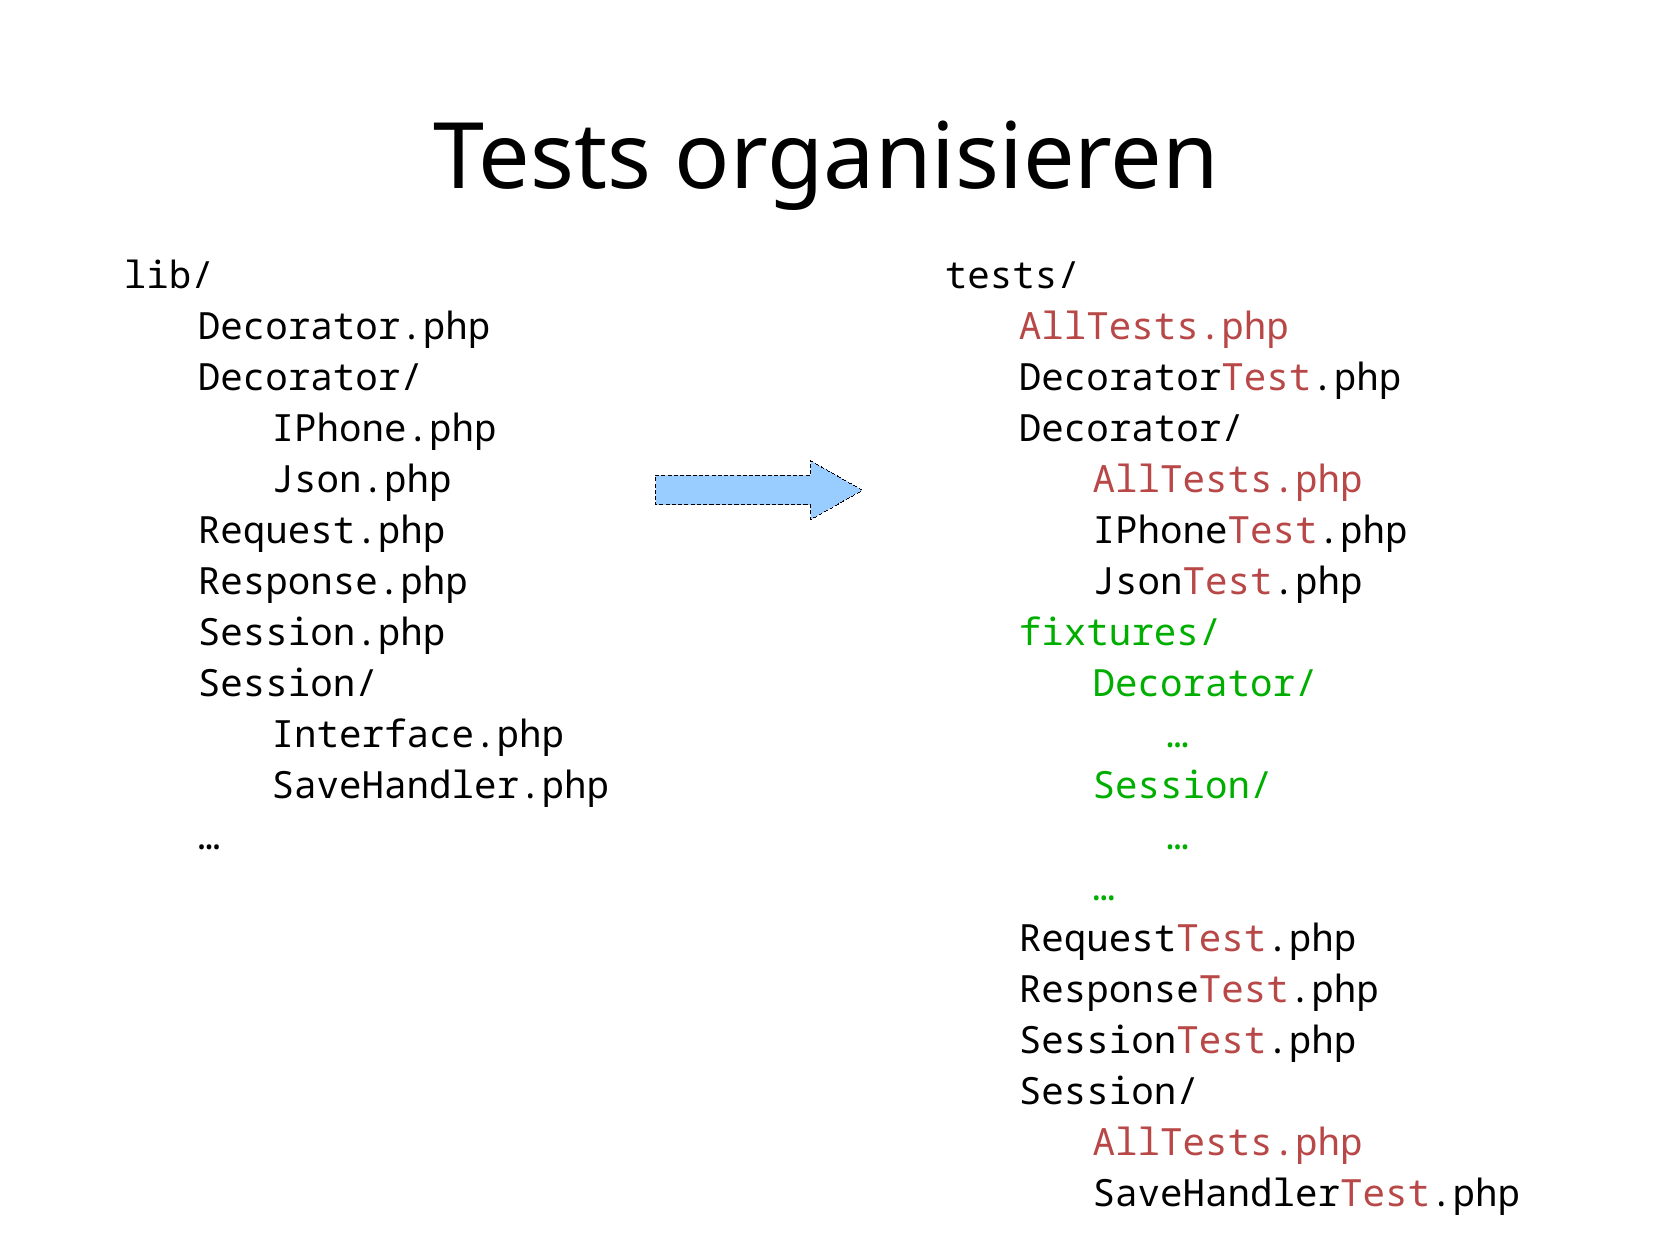

# Tests organisieren
lib/
	Decorator.php
	Decorator/
		IPhone.php
		Json.php
	Request.php
	Response.php
	Session.php
	Session/
		Interface.php
		SaveHandler.php
	…
tests/
	AllTests.php
	DecoratorTest.php
	Decorator/
		AllTests.php
		IPhoneTest.php
		JsonTest.php
	fixtures/
		Decorator/
			…
		Session/
			…
		…
	RequestTest.php
	ResponseTest.php
	SessionTest.php
	Session/
		AllTests.php
		SaveHandlerTest.php
	…
	TestConfiguration.php
	TestHelper.php